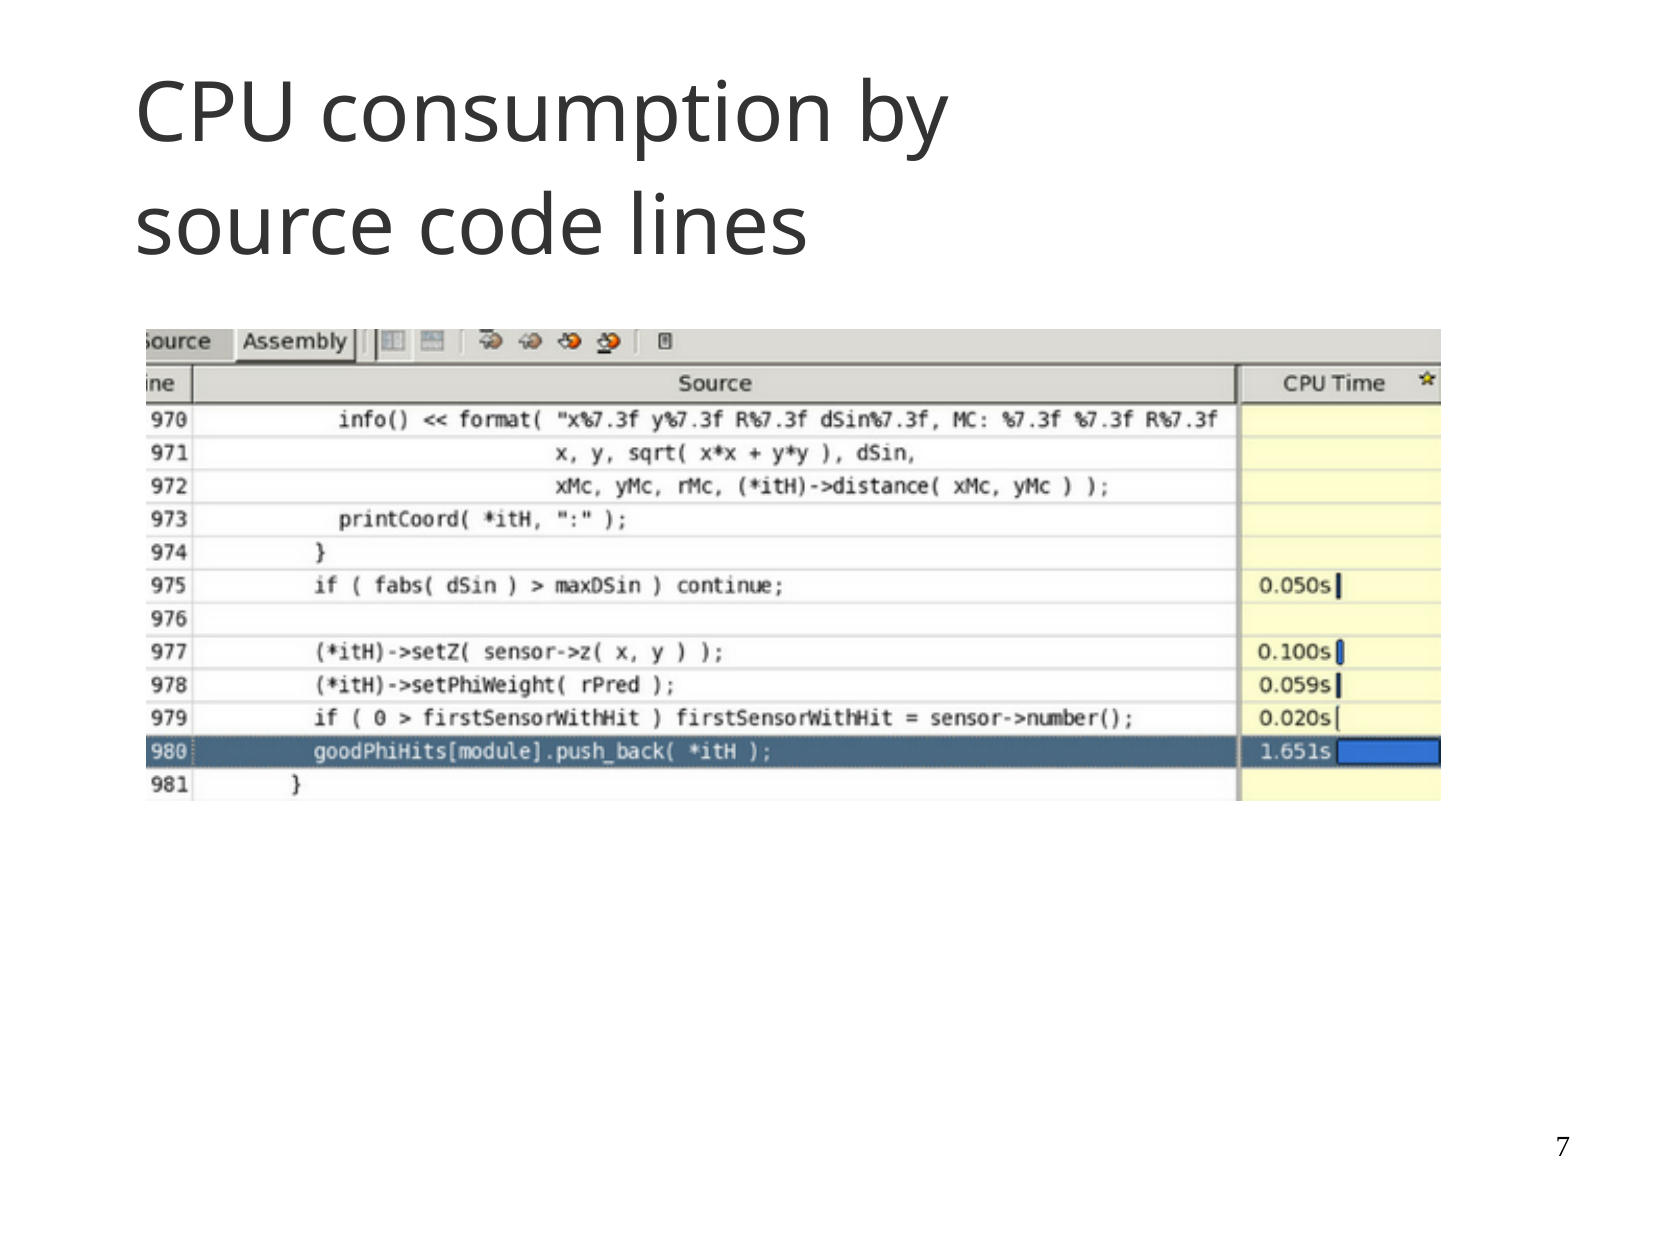

CPU consumption by source code lines
7